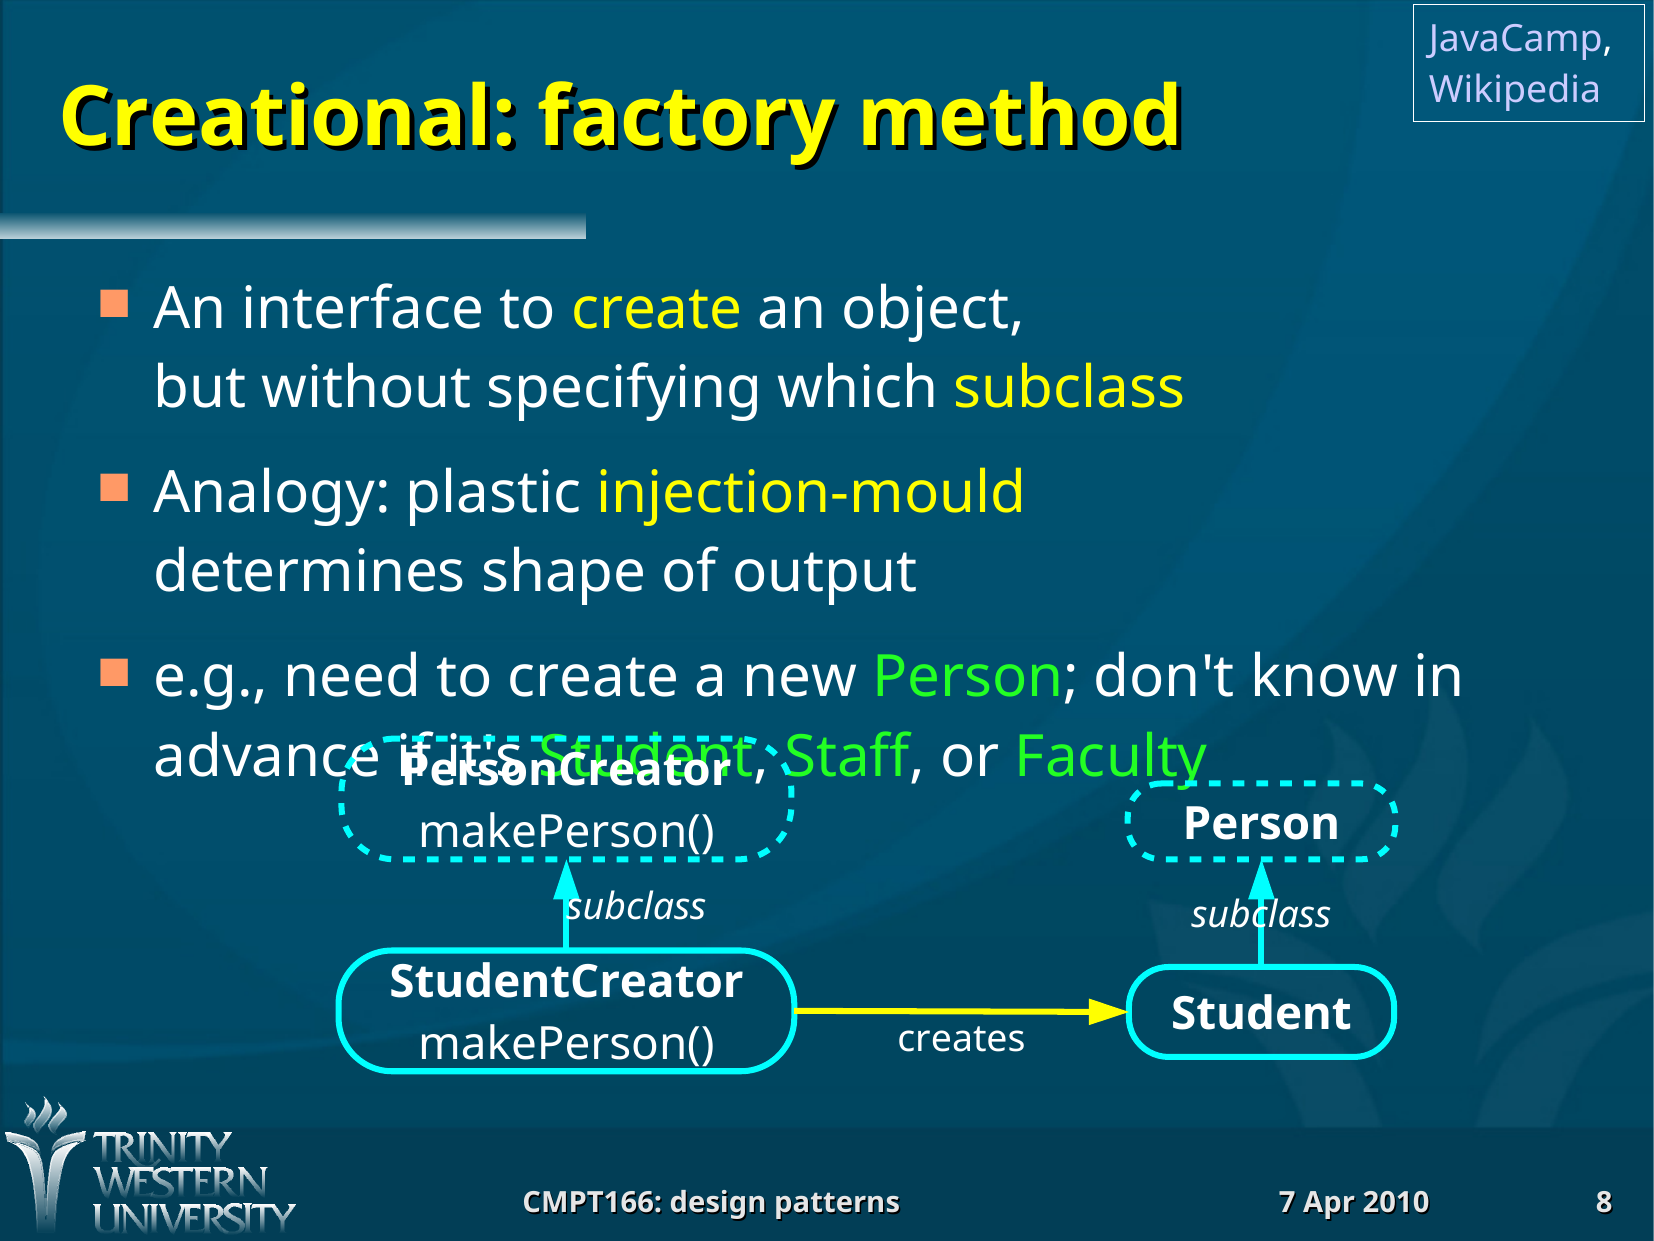

JavaCamp,
Wikipedia
# Creational: factory method
An interface to create an object,
but without specifying which subclass
Analogy: plastic injection-mould
determines shape of output
e.g., need to create a new Person; don't know in advance if it's Student, Staff, or Faculty
PersonCreator
makePerson()
Person
StudentCreator
makePerson()
Student
CMPT166: design patterns
7 Apr 2010
8